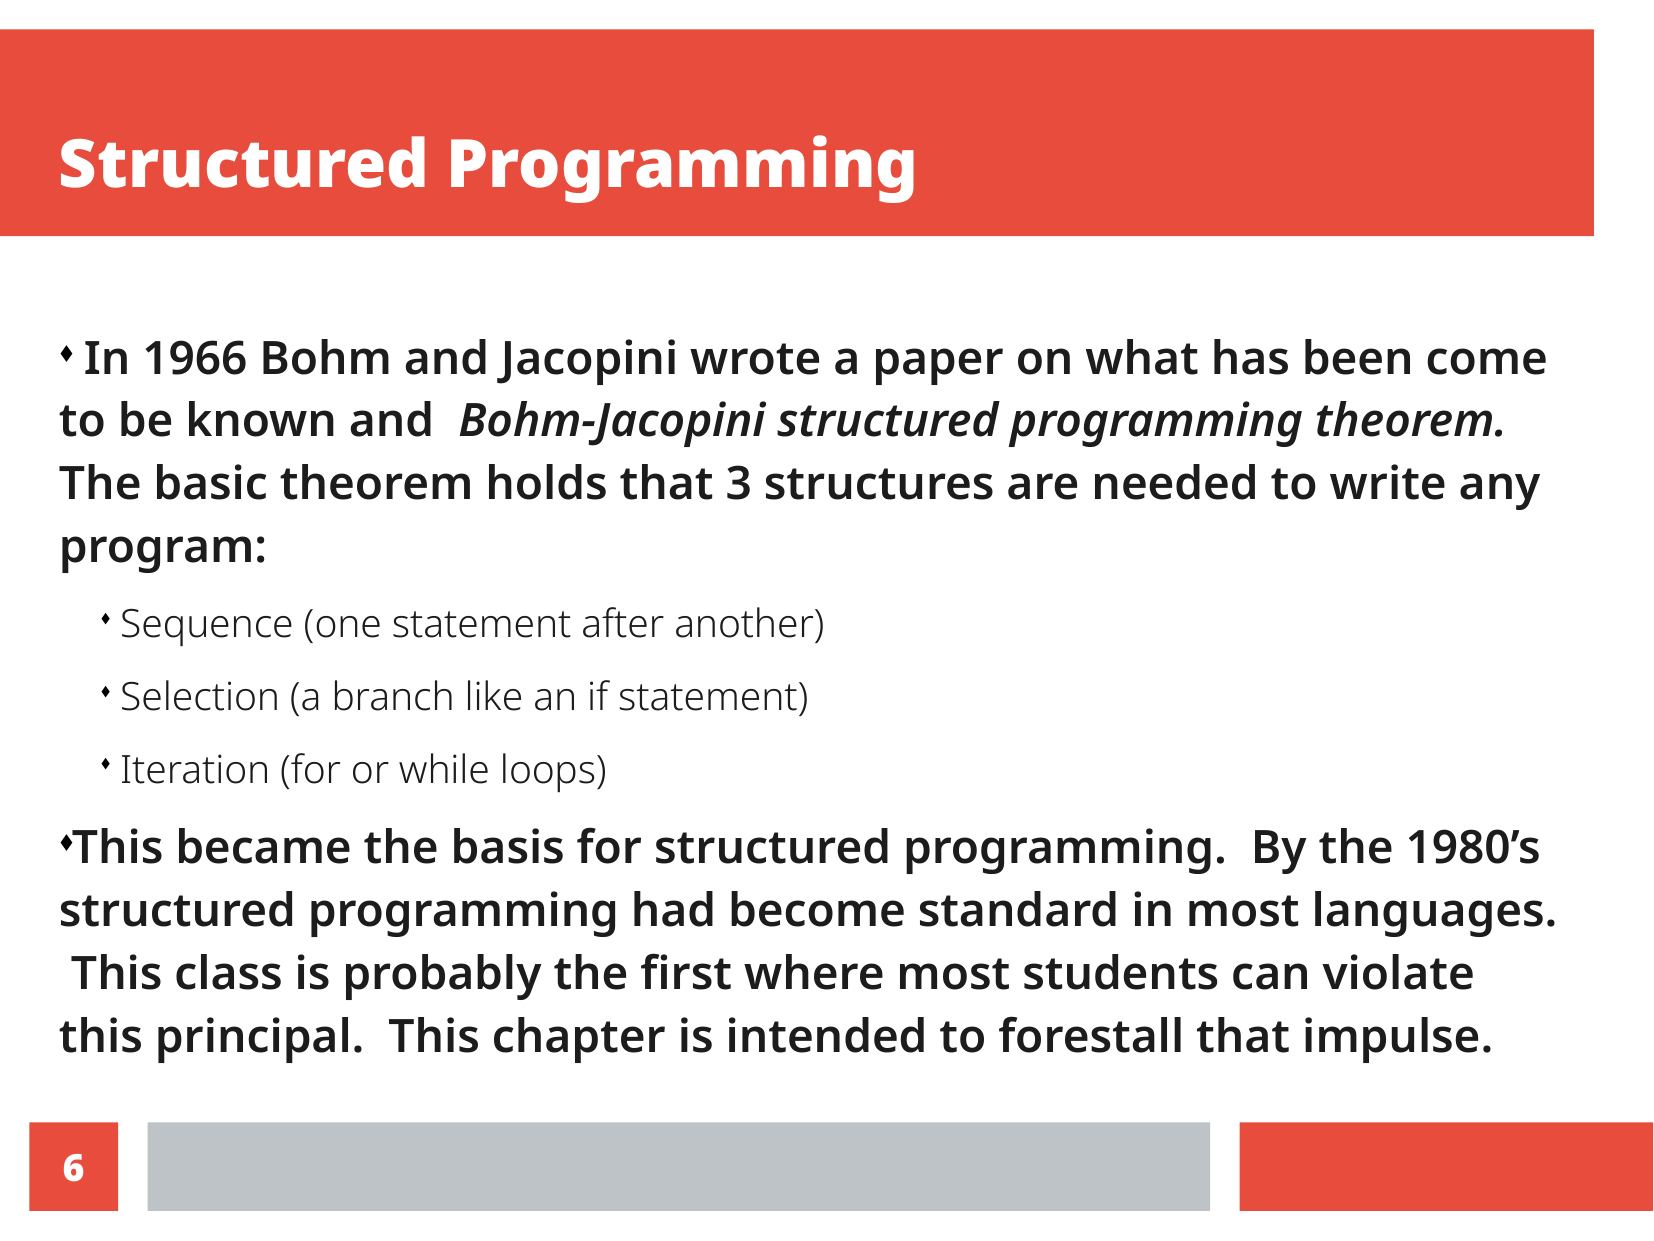

# Structured Programming
 In 1966 Bohm and Jacopini wrote a paper on what has been come to be known and Bohm-Jacopini structured programming theorem. The basic theorem holds that 3 structures are needed to write any program:
 Sequence (one statement after another)
 Selection (a branch like an if statement)
 Iteration (for or while loops)
This became the basis for structured programming. By the 1980’s structured programming had become standard in most languages. This class is probably the first where most students can violate this principal. This chapter is intended to forestall that impulse.
6